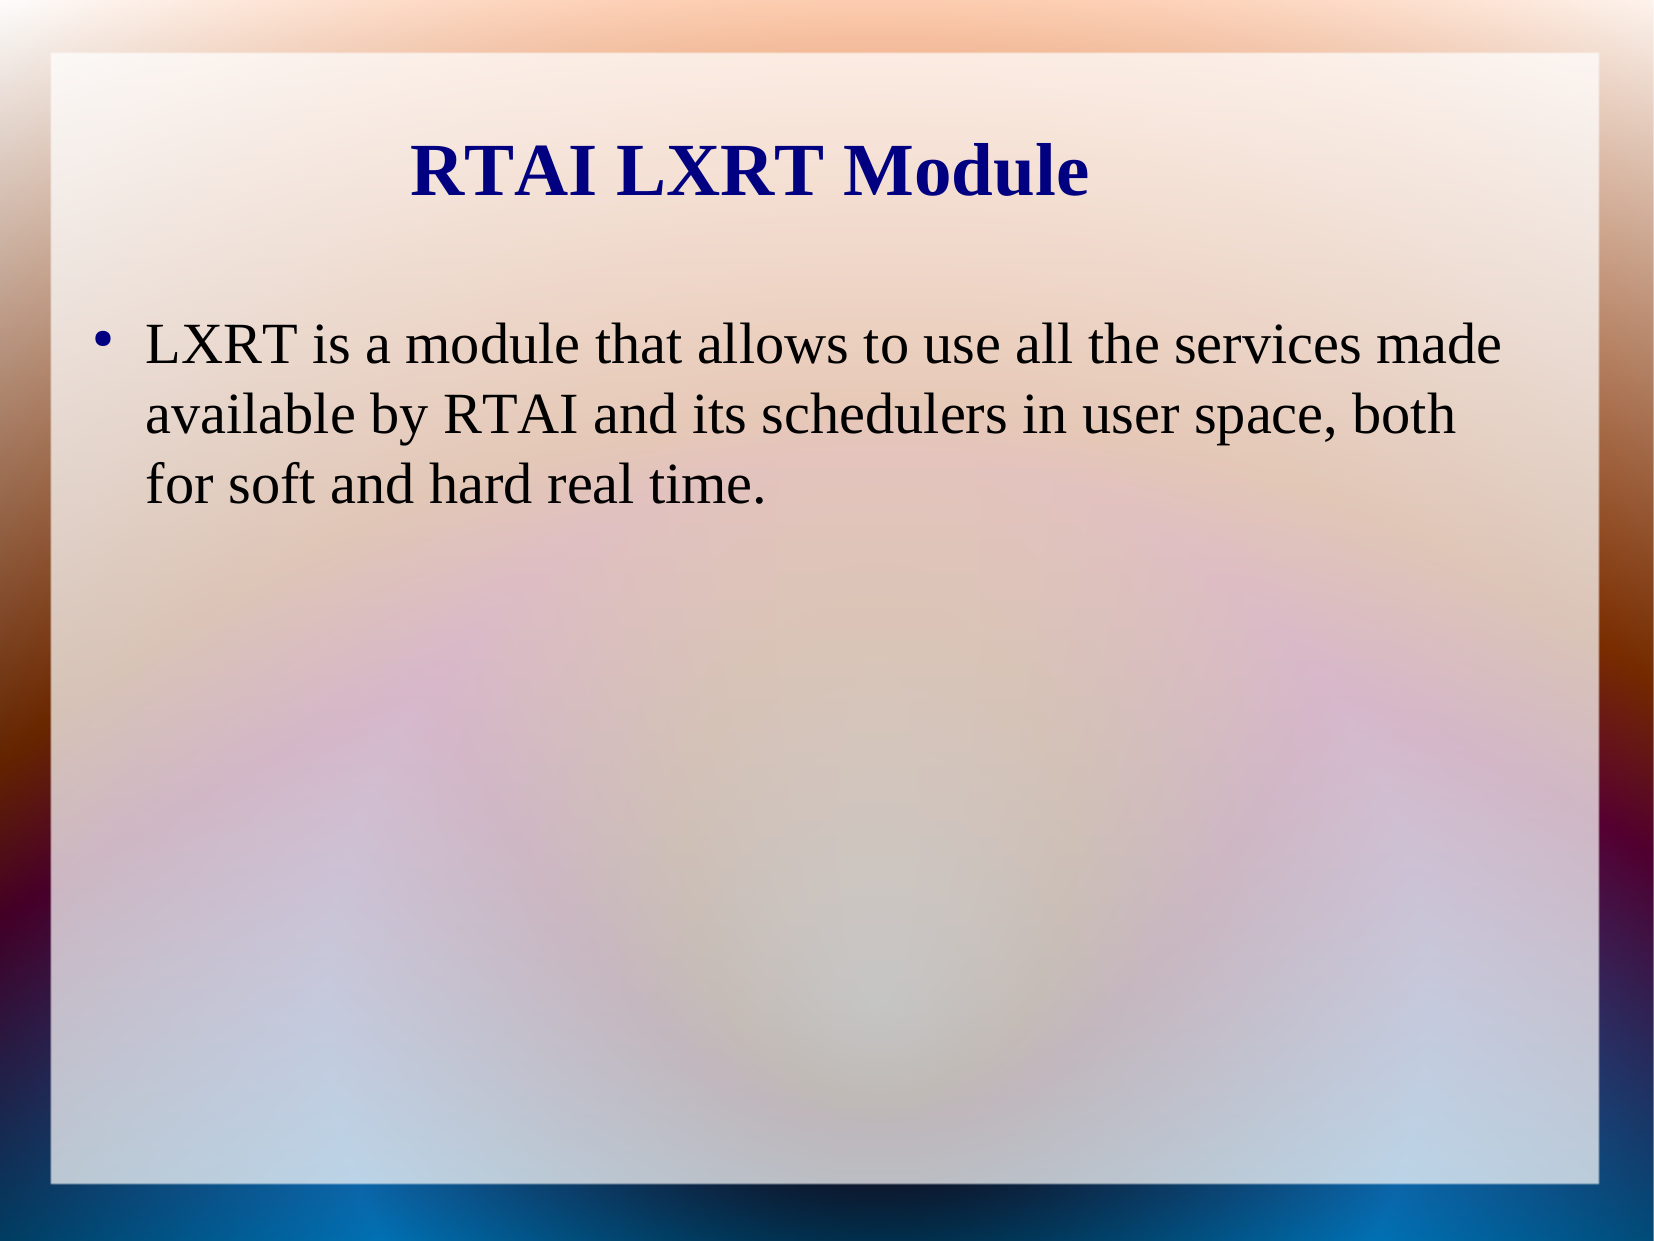

# RTAI LXRT Module
LXRT is a module that allows to use all the services made available by RTAI and its schedulers in user space, both for soft and hard real time.